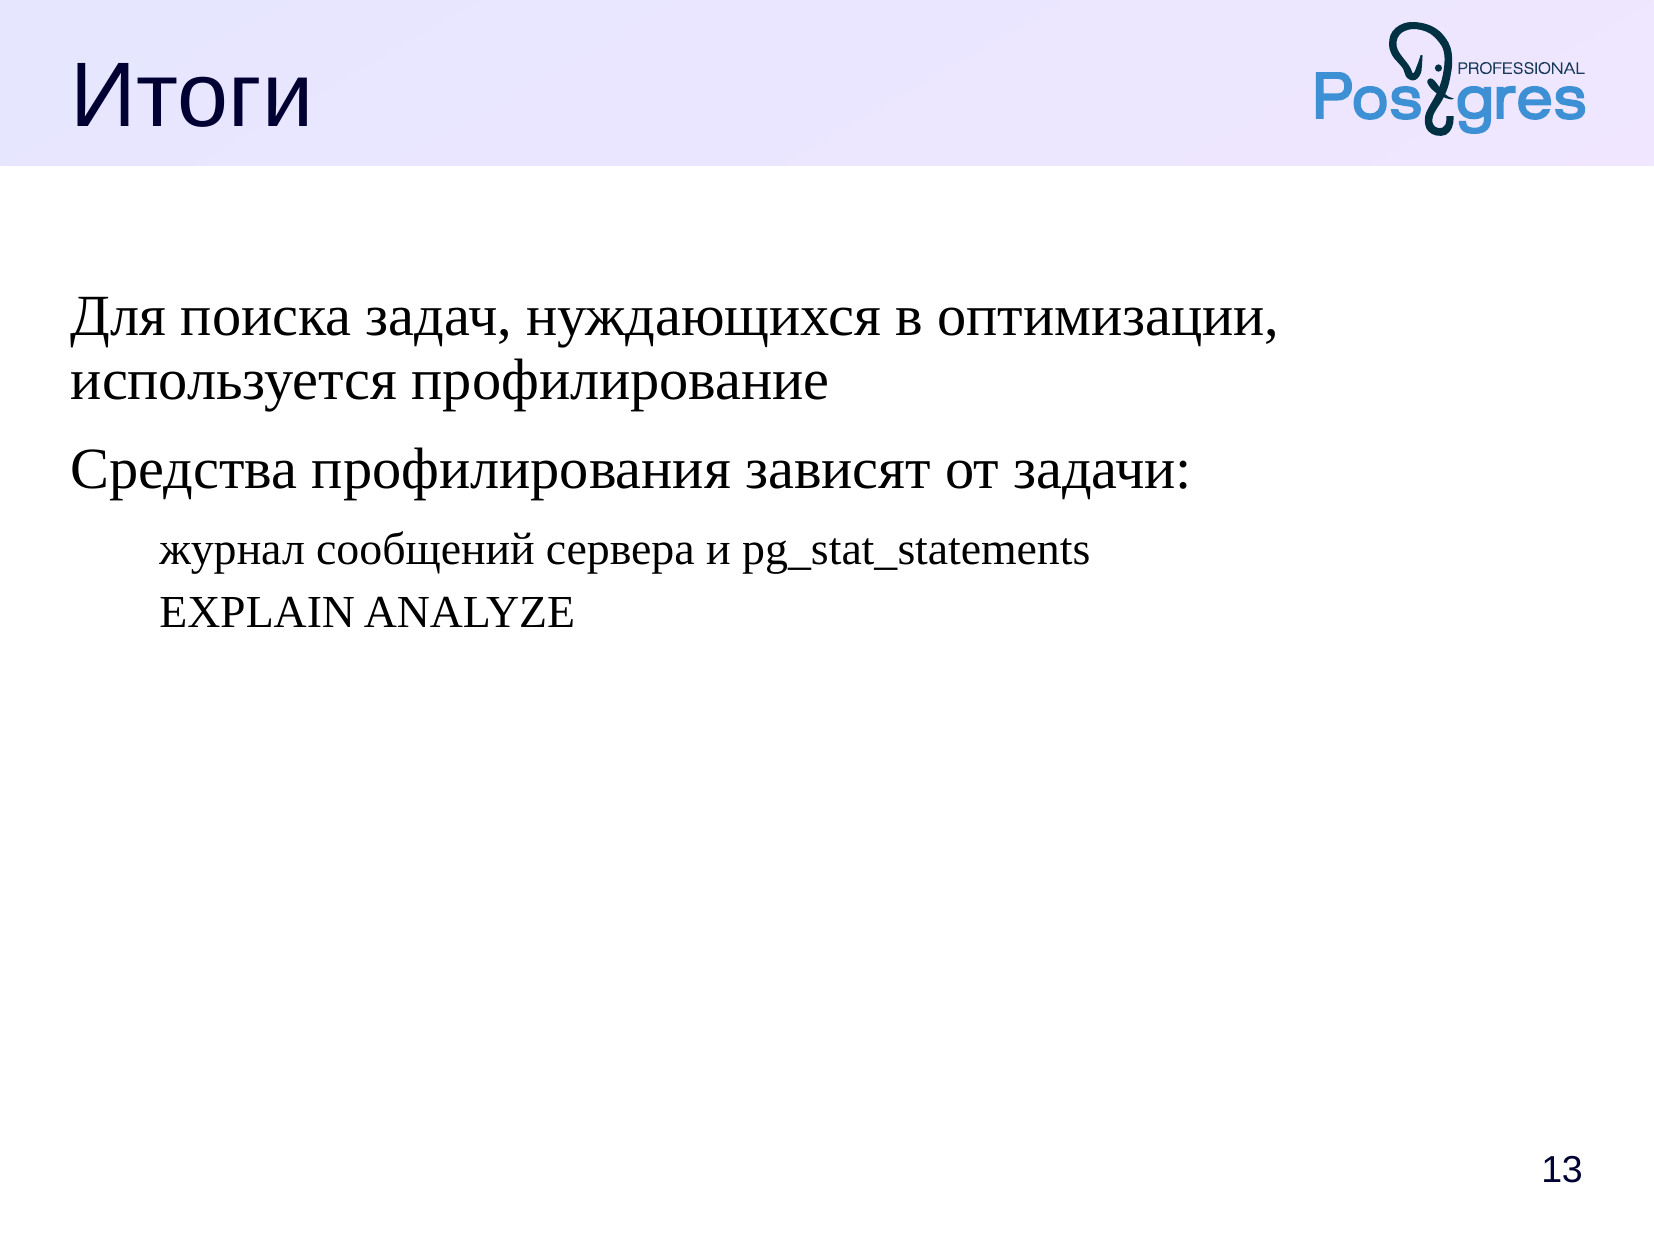

# Итоги
Для поиска задач, нуждающихся в оптимизации, используется профилирование
Средства профилирования зависят от задачи:
журнал сообщений сервера и pg_stat_statements
EXPLAIN ANALYZE